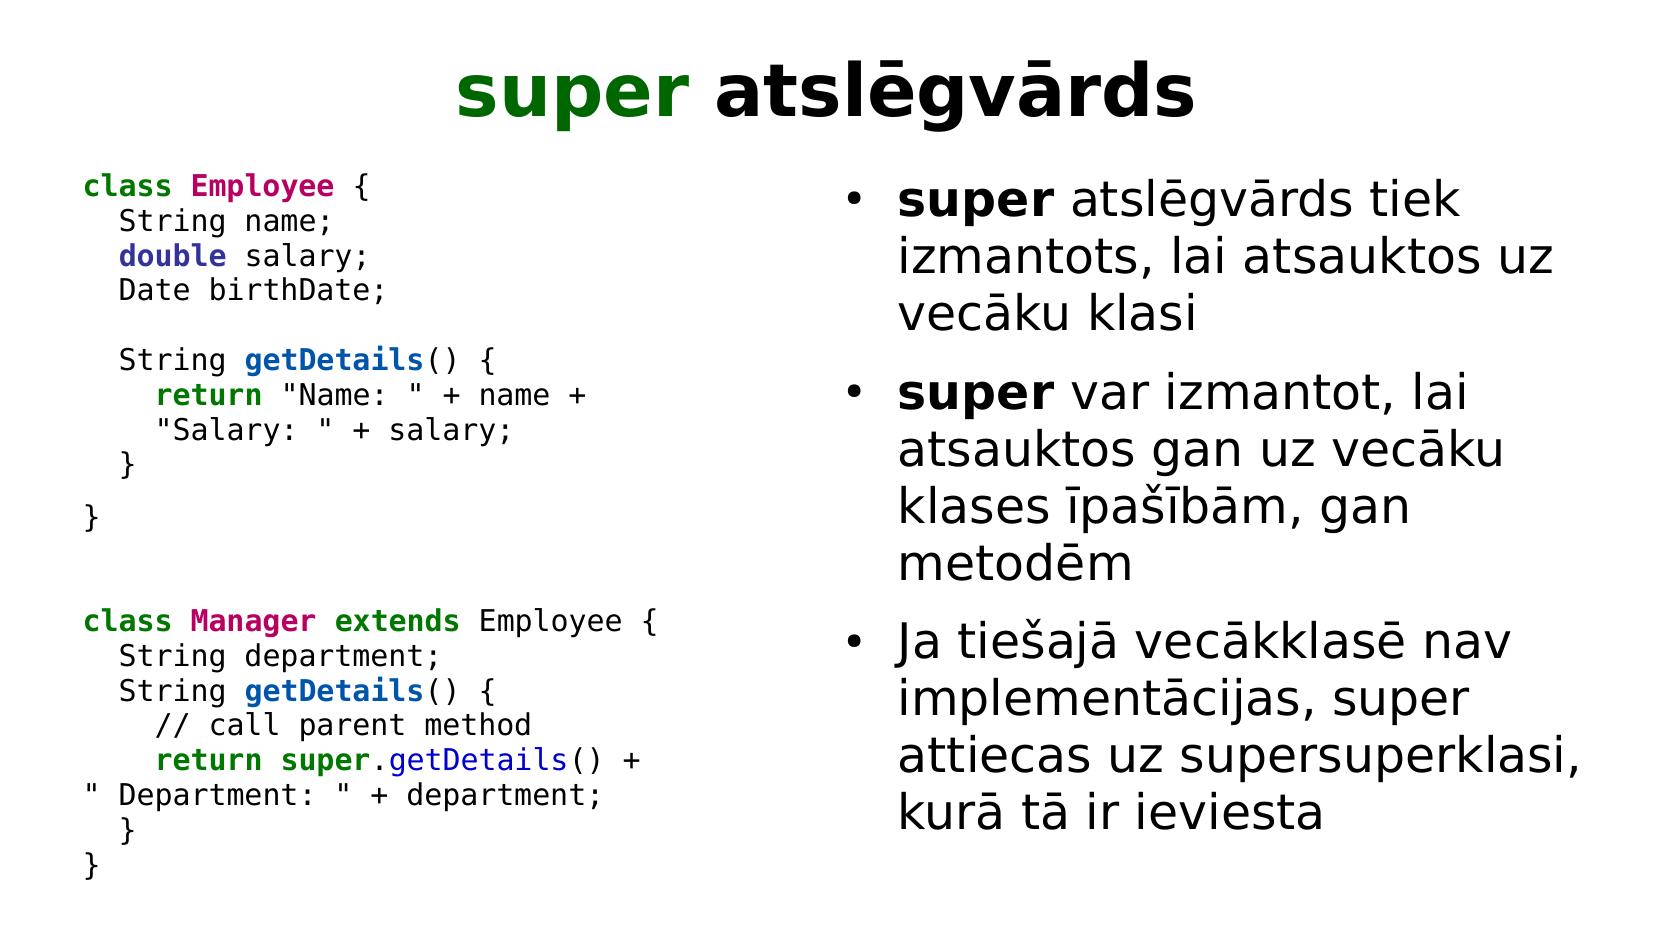

# super atslēgvārds
class Employee {
 String name;
 double salary;
 Date birthDate;
 String getDetails() {
 return "Name: " + name +
 "Salary: " + salary;
 }
}
class Manager extends Employee {
 String department;
 String getDetails() {
 // call parent method
 return super.getDetails() + " Department: " + department;
 }
}
super atslēgvārds tiek izmantots, lai atsauktos uz vecāku klasi
super var izmantot, lai atsauktos gan uz vecāku klases īpašībām, gan metodēm
Ja tiešajā vecākklasē nav implementācijas, super attiecas uz supersuperklasi, kurā tā ir ieviesta